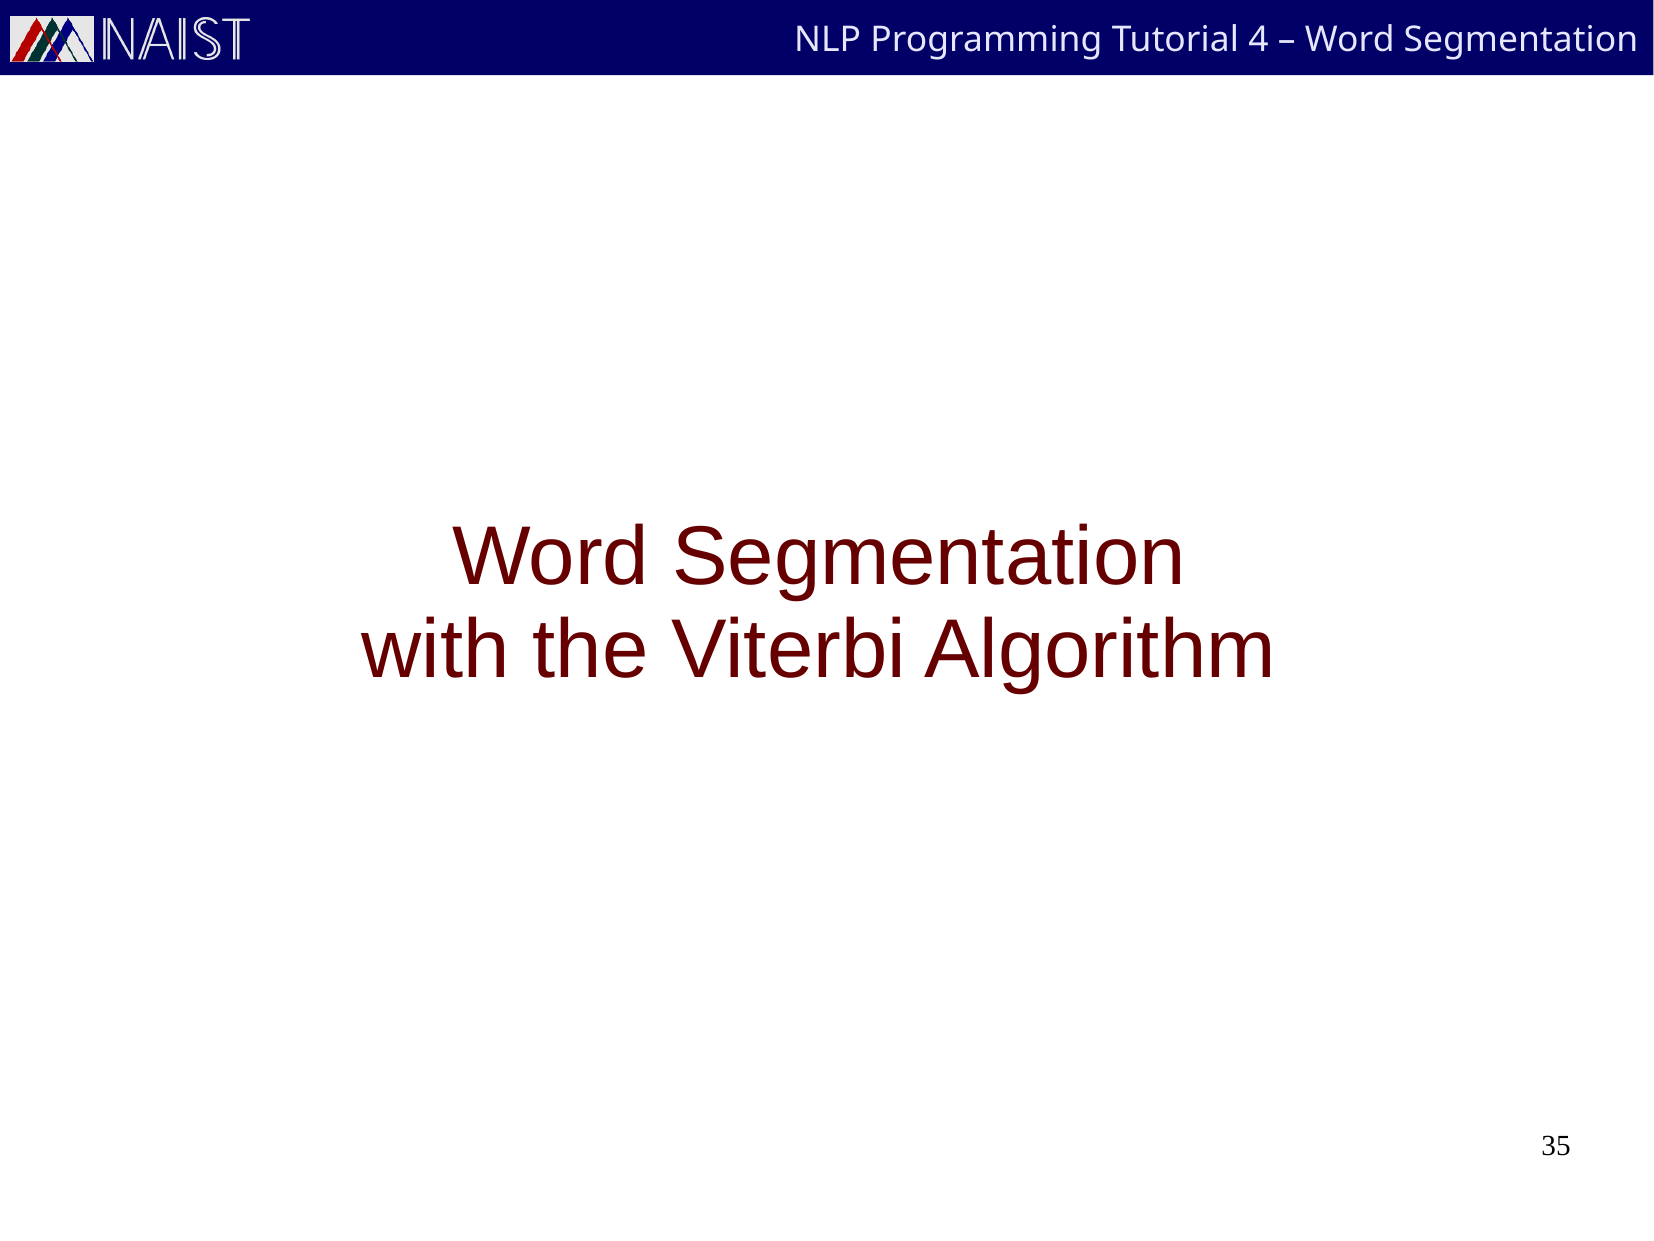

# Word Segmentation with the Viterbi Algorithm
35